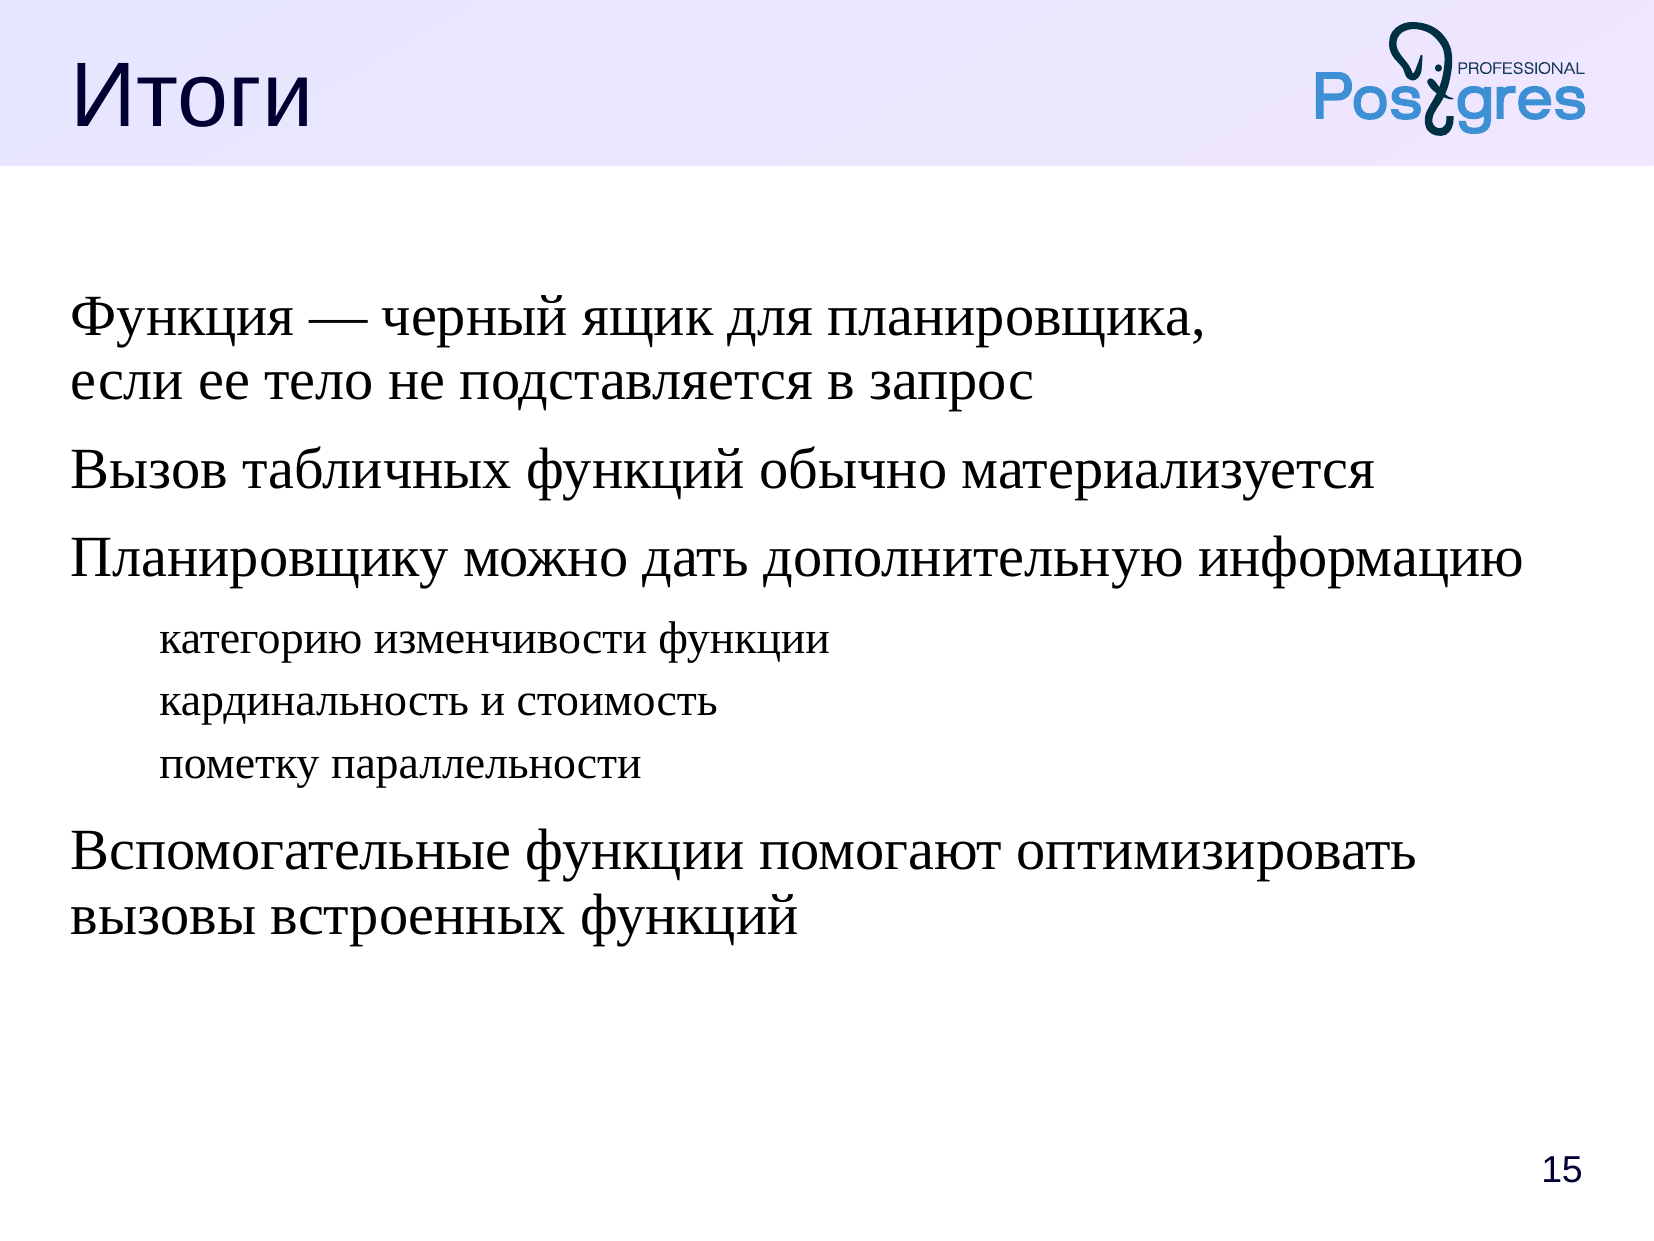

# Итоги
Функция — черный ящик для планировщика,
если ее тело не подставляется в запрос
Вызов табличных функций обычно материализуется
Планировщику можно дать дополнительную информацию
категорию изменчивости функции
кардинальность и стоимость
пометку параллельности
Вспомогательные функции помогают оптимизировать вызовы встроенных функций